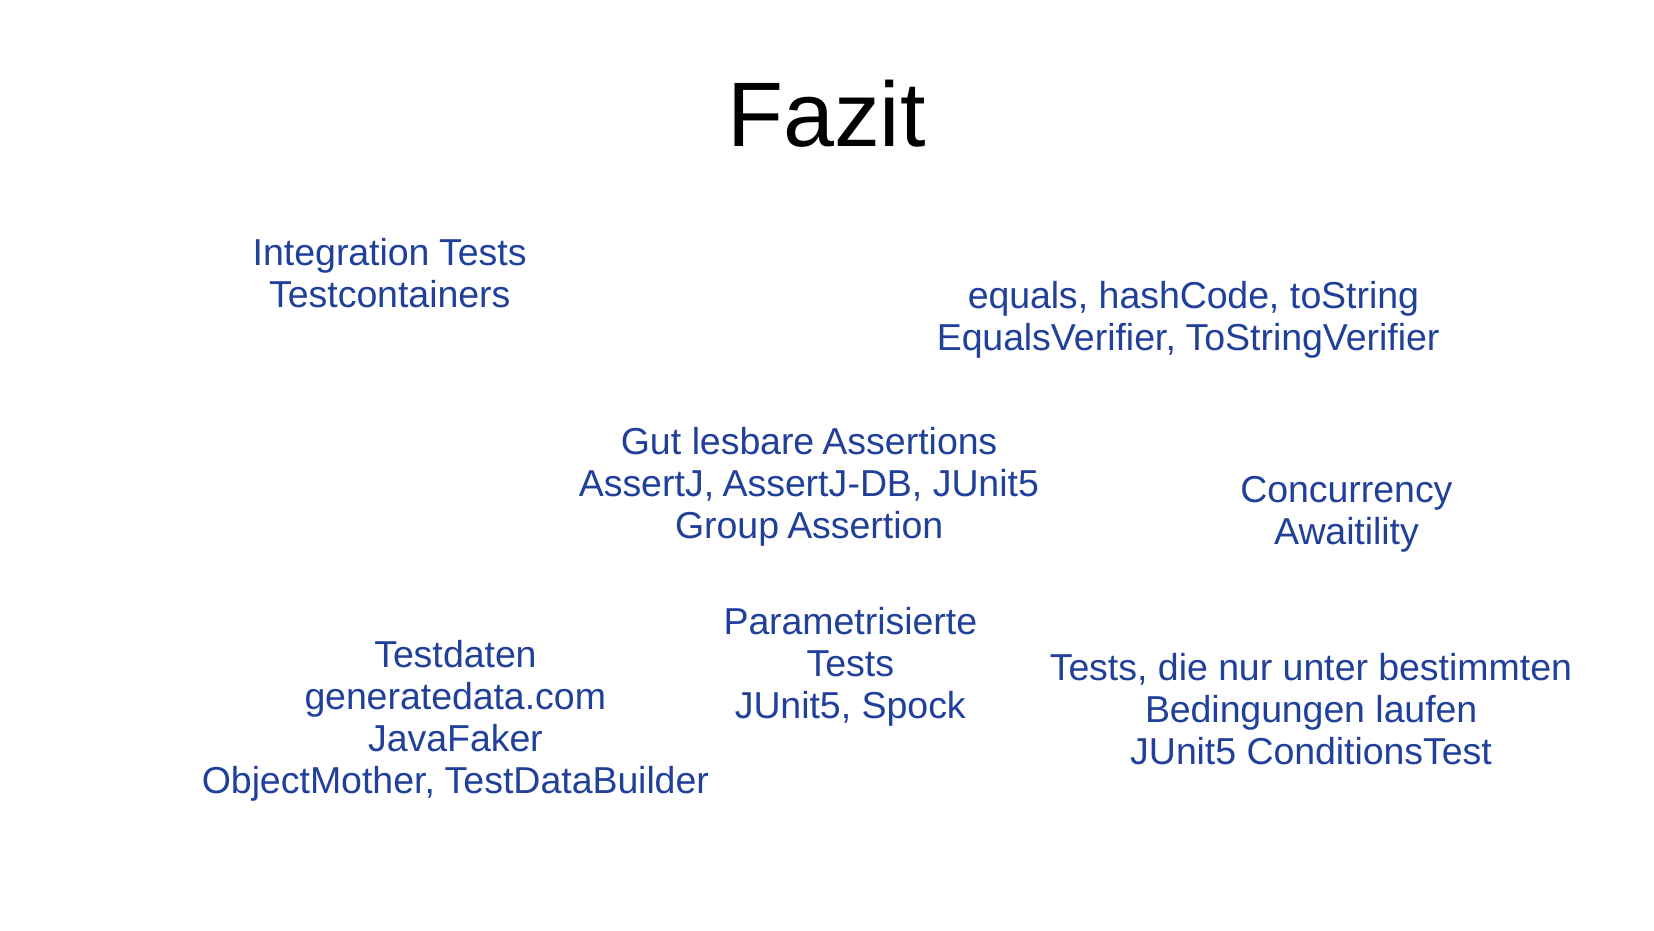

# Fazit
Integration Tests
Testcontainers
equals, hashCode, toString
EqualsVerifier, ToStringVerifier
Gut lesbare Assertions
AssertJ, AssertJ-DB, JUnit5 Group Assertion
Concurrency
Awaitility
Parametrisierte Tests
JUnit5, Spock
Testdaten
generatedata.com
JavaFaker
ObjectMother, TestDataBuilder
Tests, die nur unter bestimmten Bedingungen laufen
JUnit5 ConditionsTest